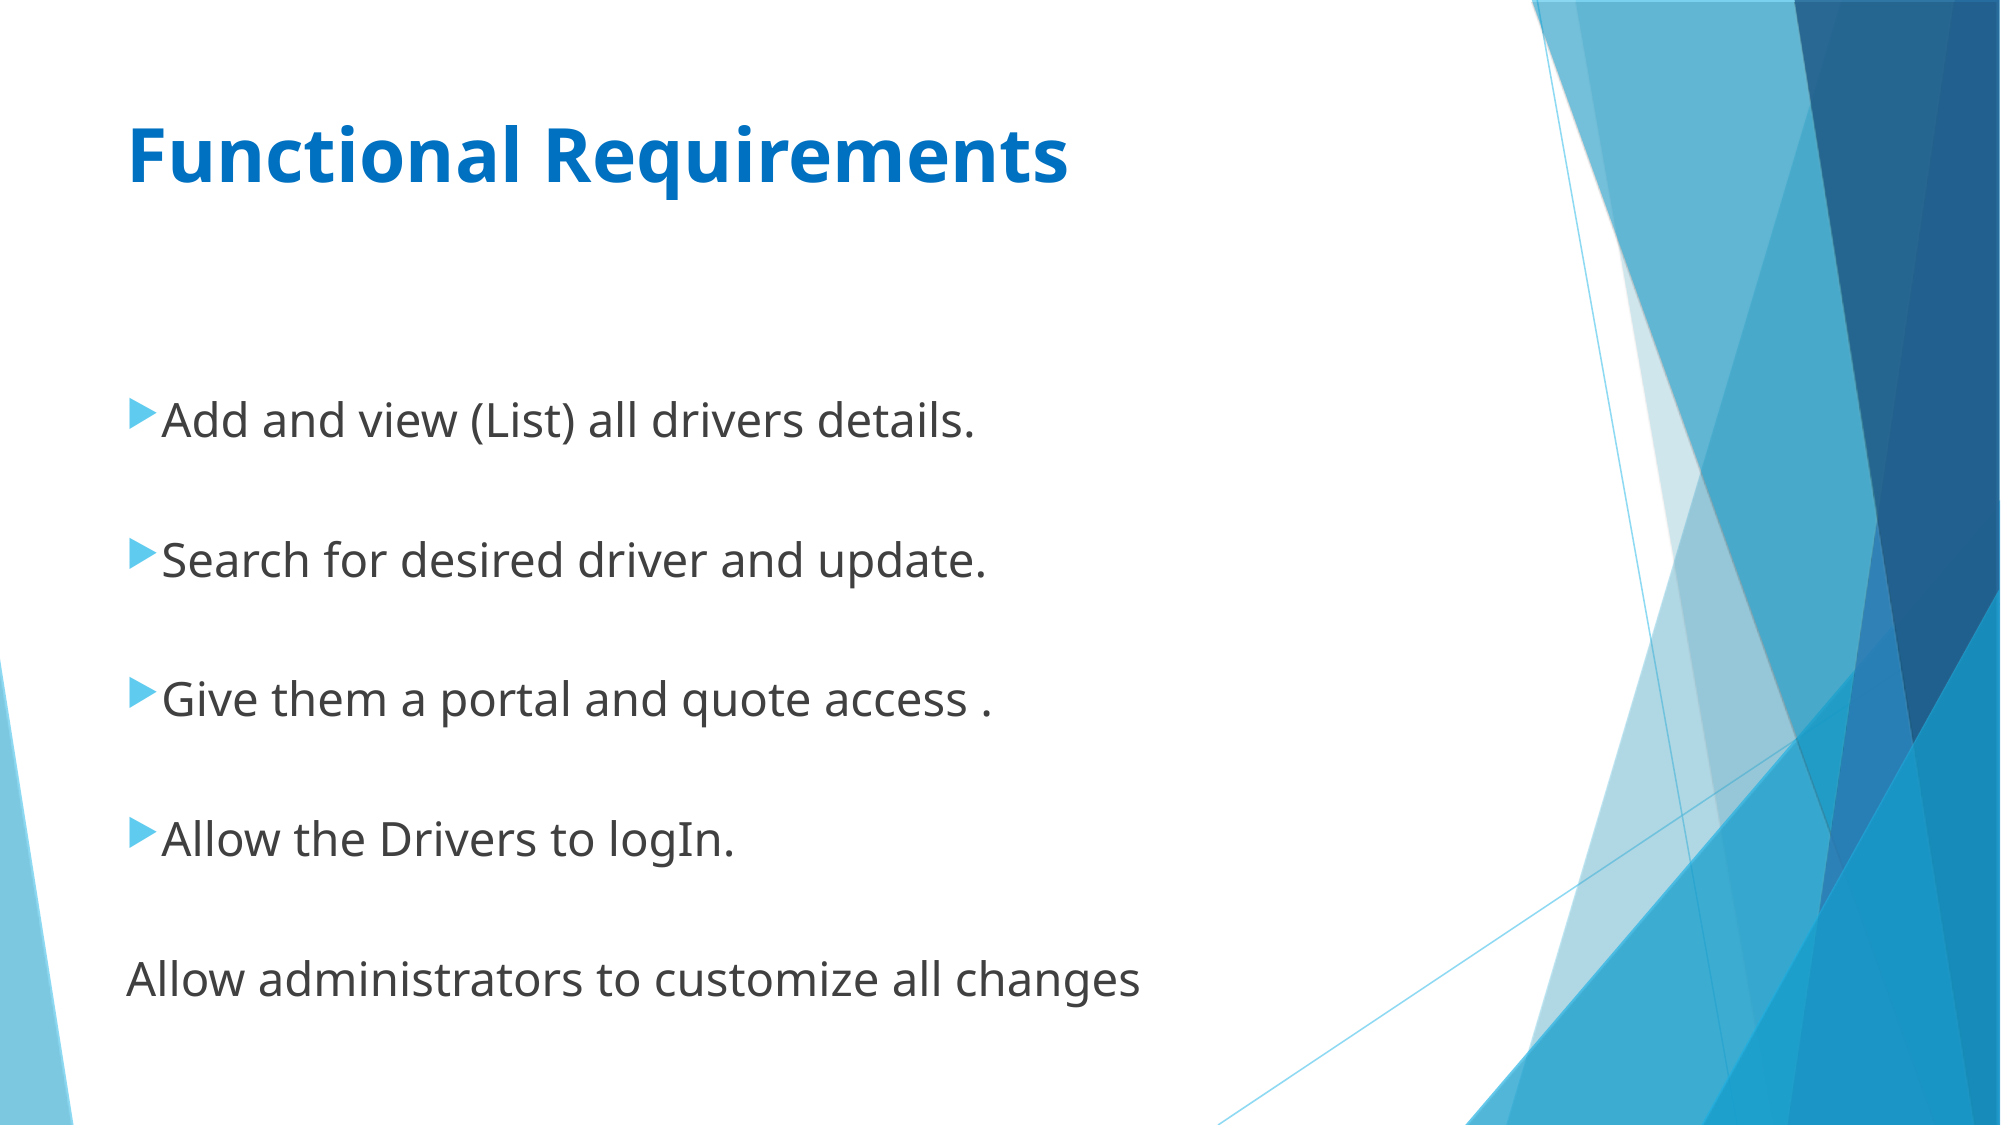

# Functional Requirements
Add and view (List) all drivers details.
Search for desired driver and update.
Give them a portal and quote access .
Allow the Drivers to logIn.
Allow administrators to customize all changes